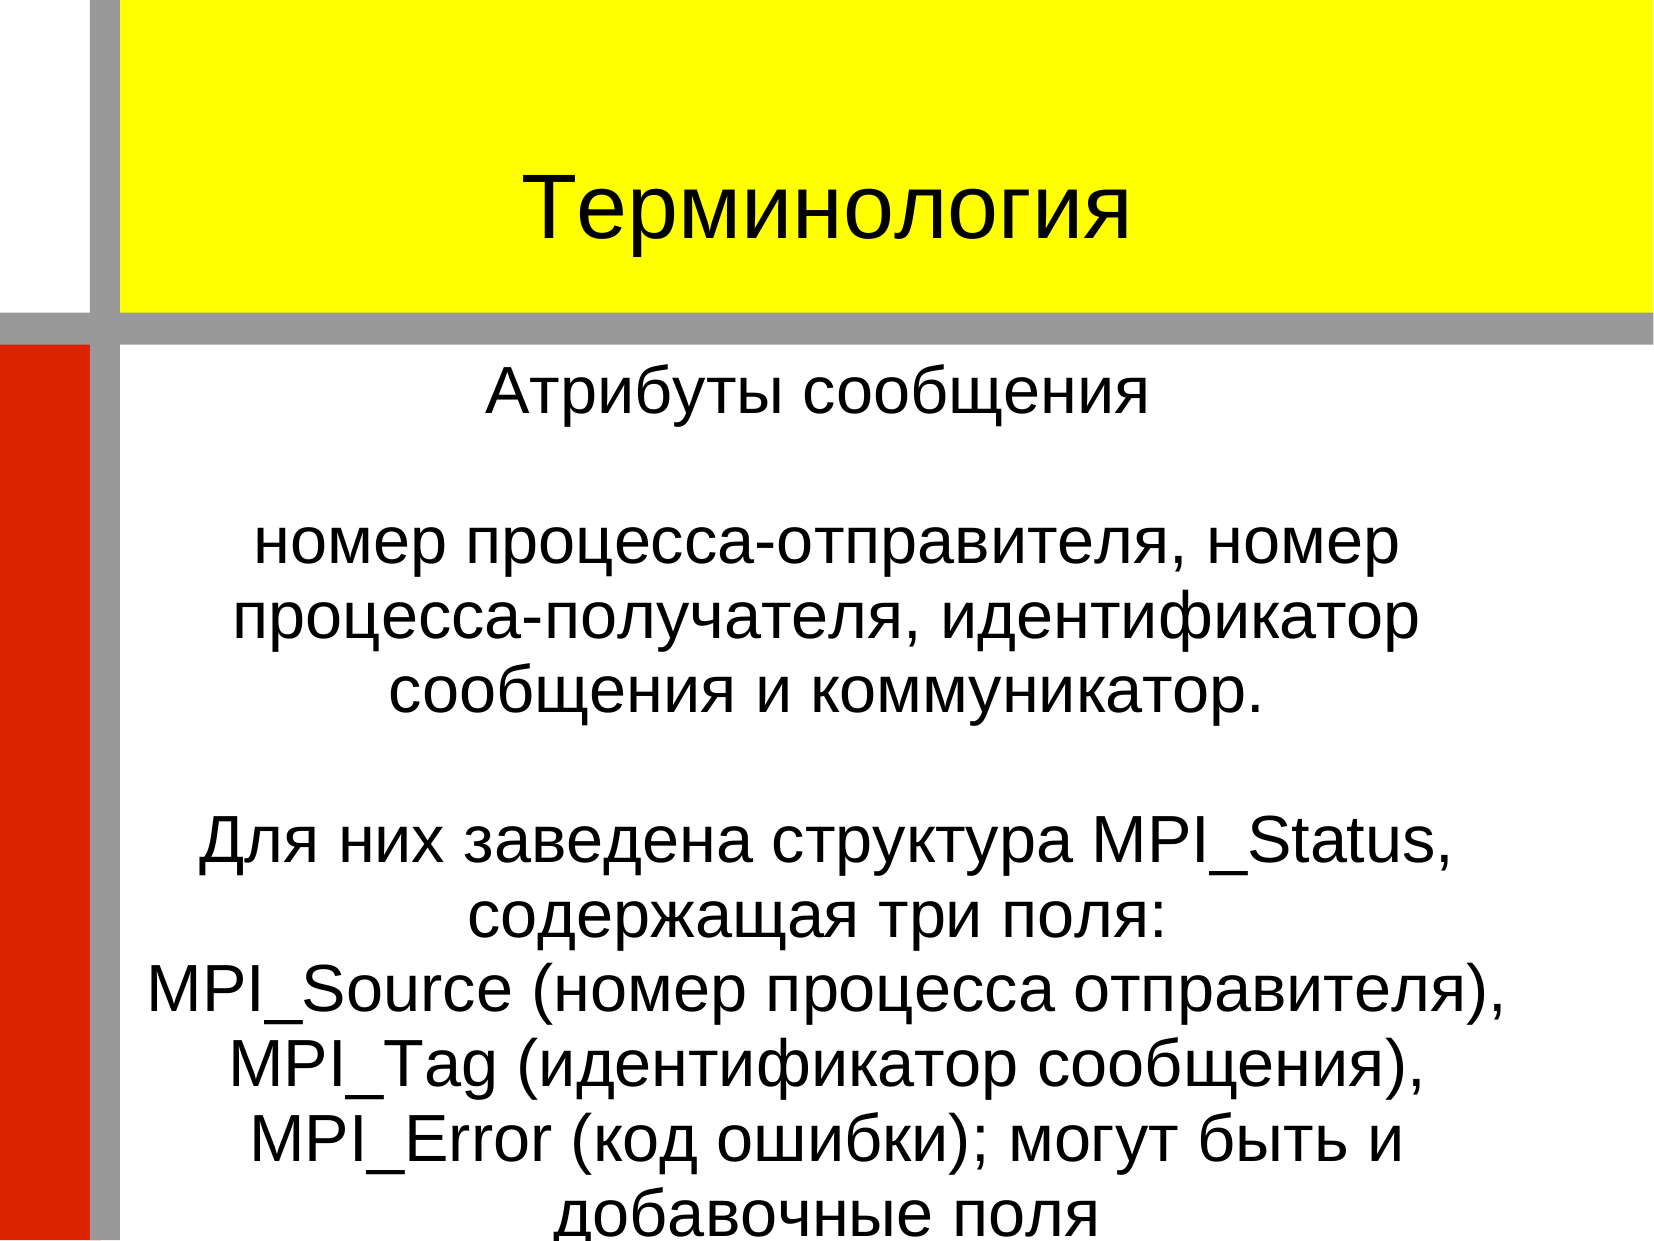

# Терминология
Атрибуты сообщения
номер процесса-отправителя, номер процесса-получателя, идентификатор сообщения и коммуникатор.
Для них заведена структура MPI_Status, содержащая три поля:
MPI_Source (номер процесса отправителя), MPI_Tag (идентификатор сообщения), MPI_Error (код ошибки); могут быть и добавочные поля